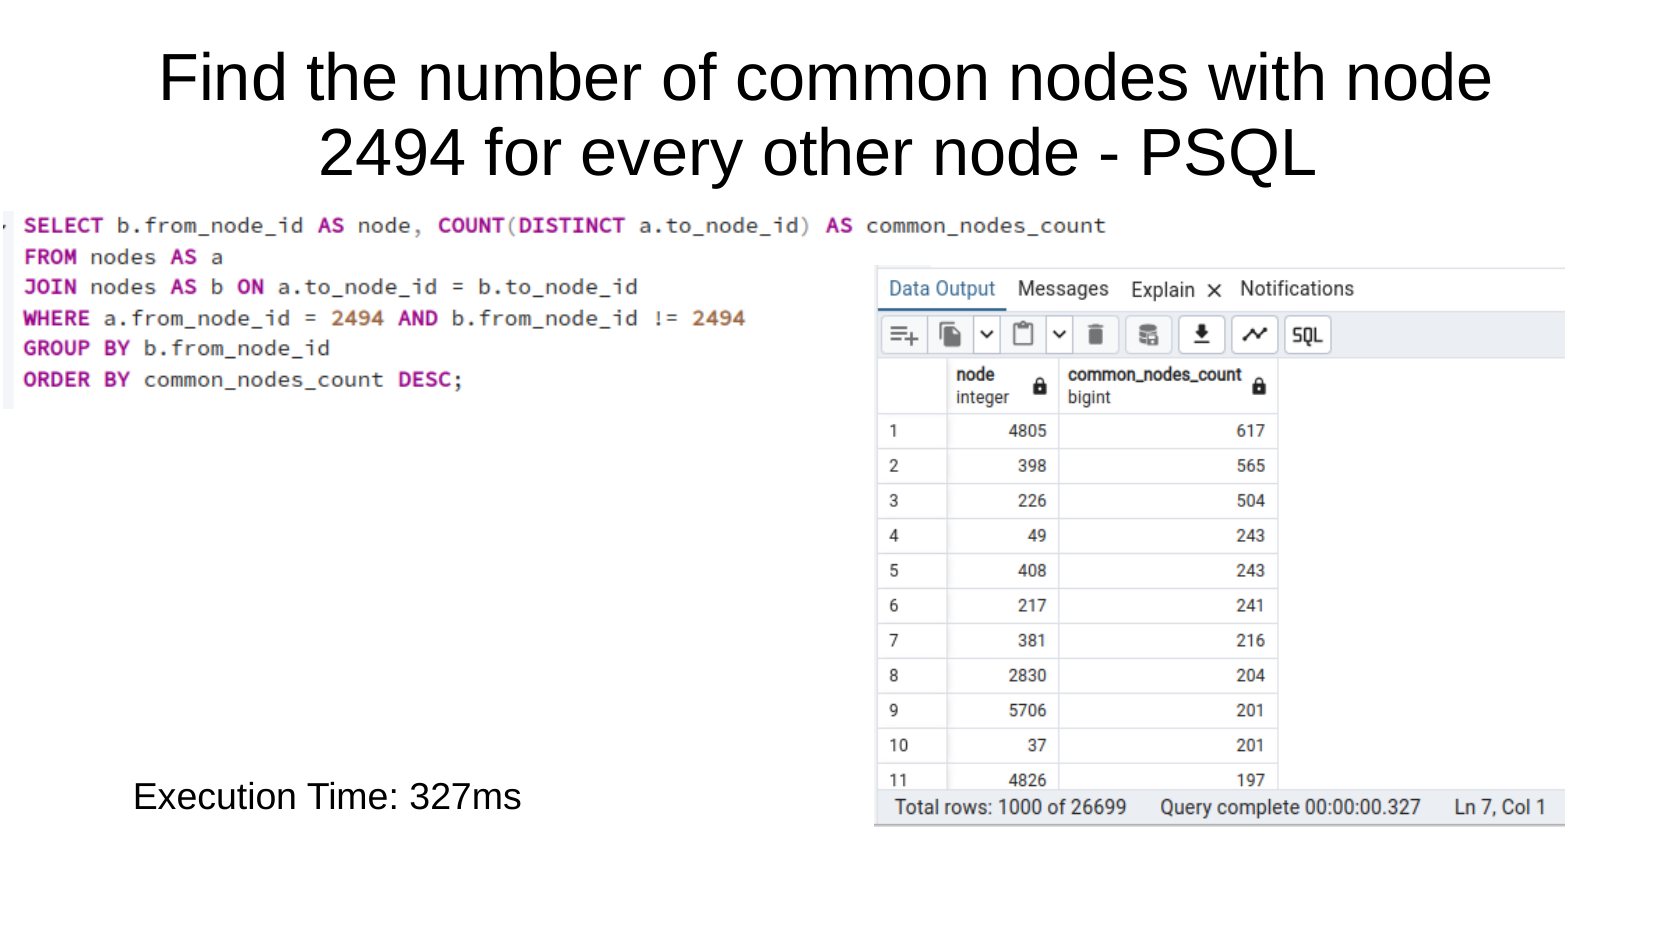

# Find the number of common nodes with node 2494 for every other node - PSQL
Execution Time: 327ms